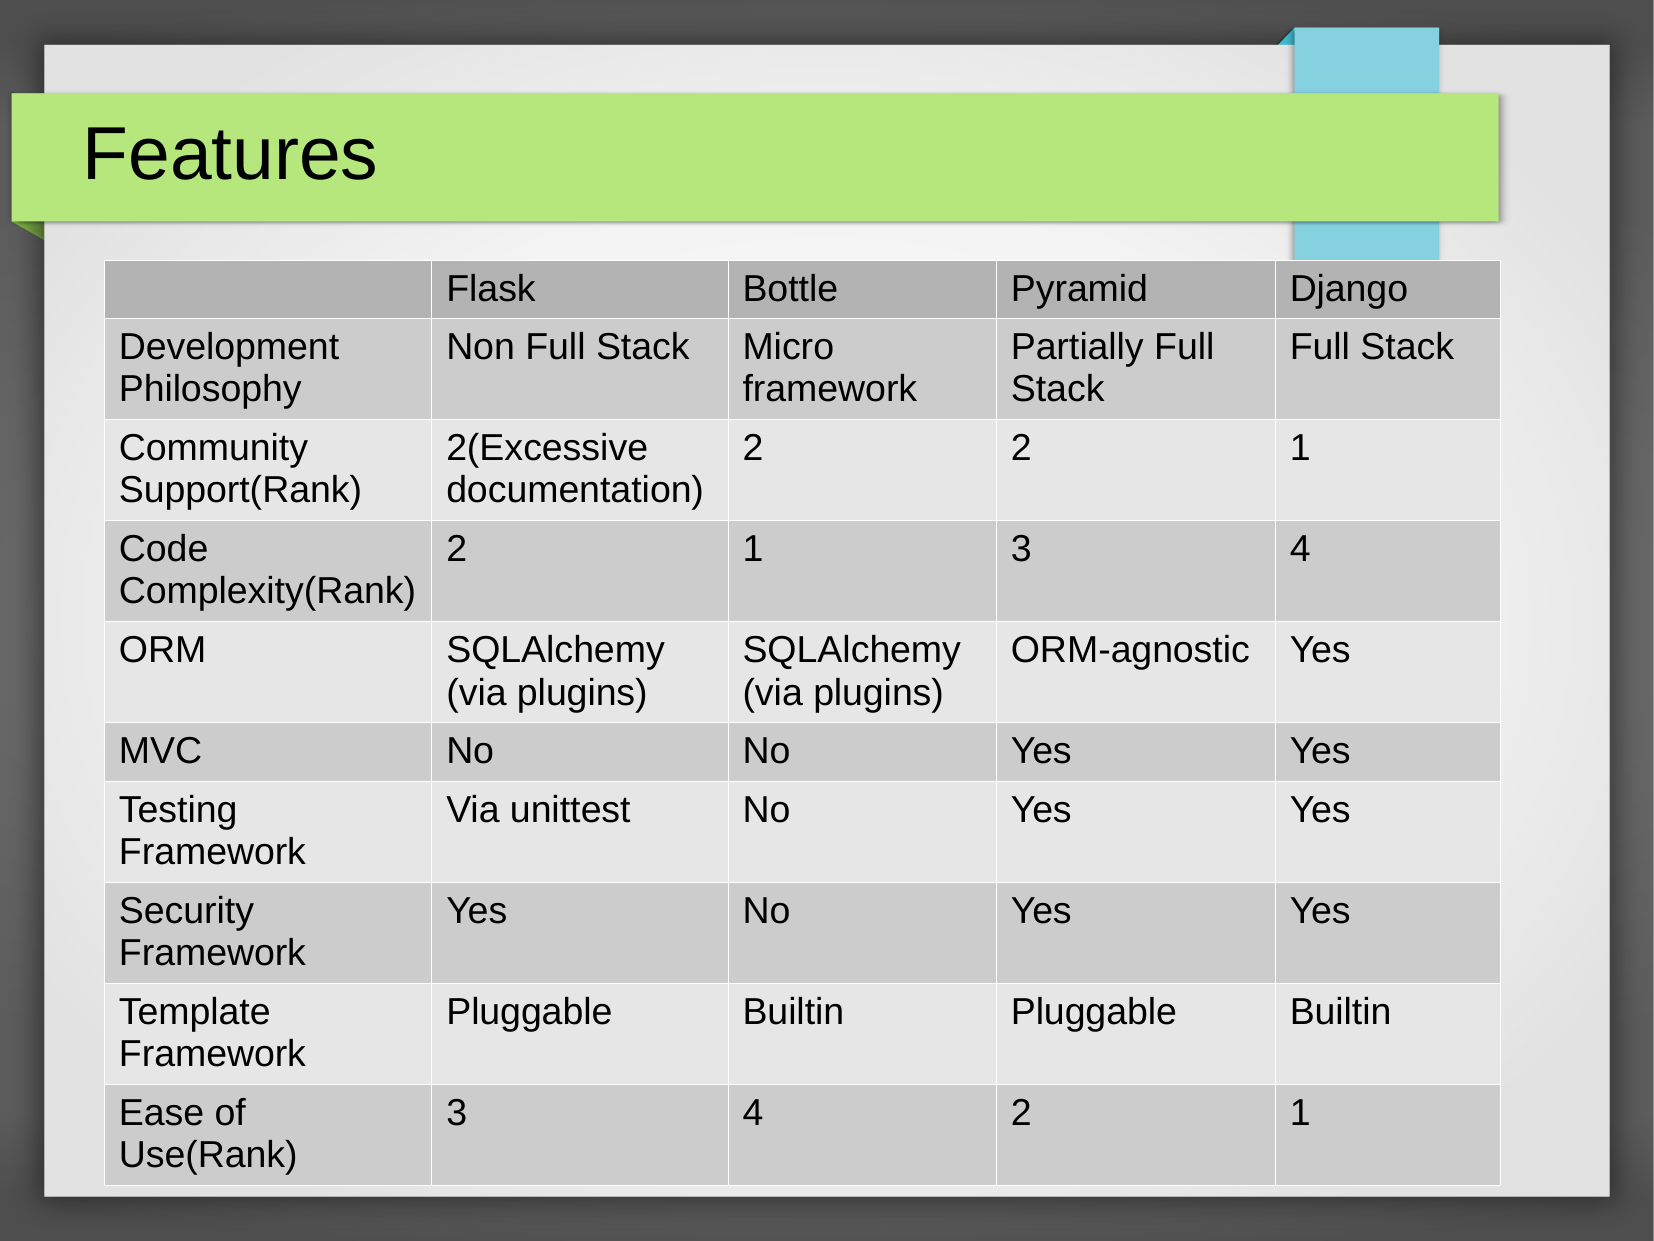

# Features
| | Flask | Bottle | Pyramid | Django |
| --- | --- | --- | --- | --- |
| Development Philosophy | Non Full Stack | Micro framework | Partially Full Stack | Full Stack |
| Community Support(Rank) | 2(Excessive documentation) | 2 | 2 | 1 |
| Code Complexity(Rank) | 2 | 1 | 3 | 4 |
| ORM | SQLAlchemy (via plugins) | SQLAlchemy (via plugins) | ORM-agnostic | Yes |
| MVC | No | No | Yes | Yes |
| Testing Framework | Via unittest | No | Yes | Yes |
| Security Framework | Yes | No | Yes | Yes |
| Template Framework | Pluggable | Builtin | Pluggable | Builtin |
| Ease of Use(Rank) | 3 | 4 | 2 | 1 |